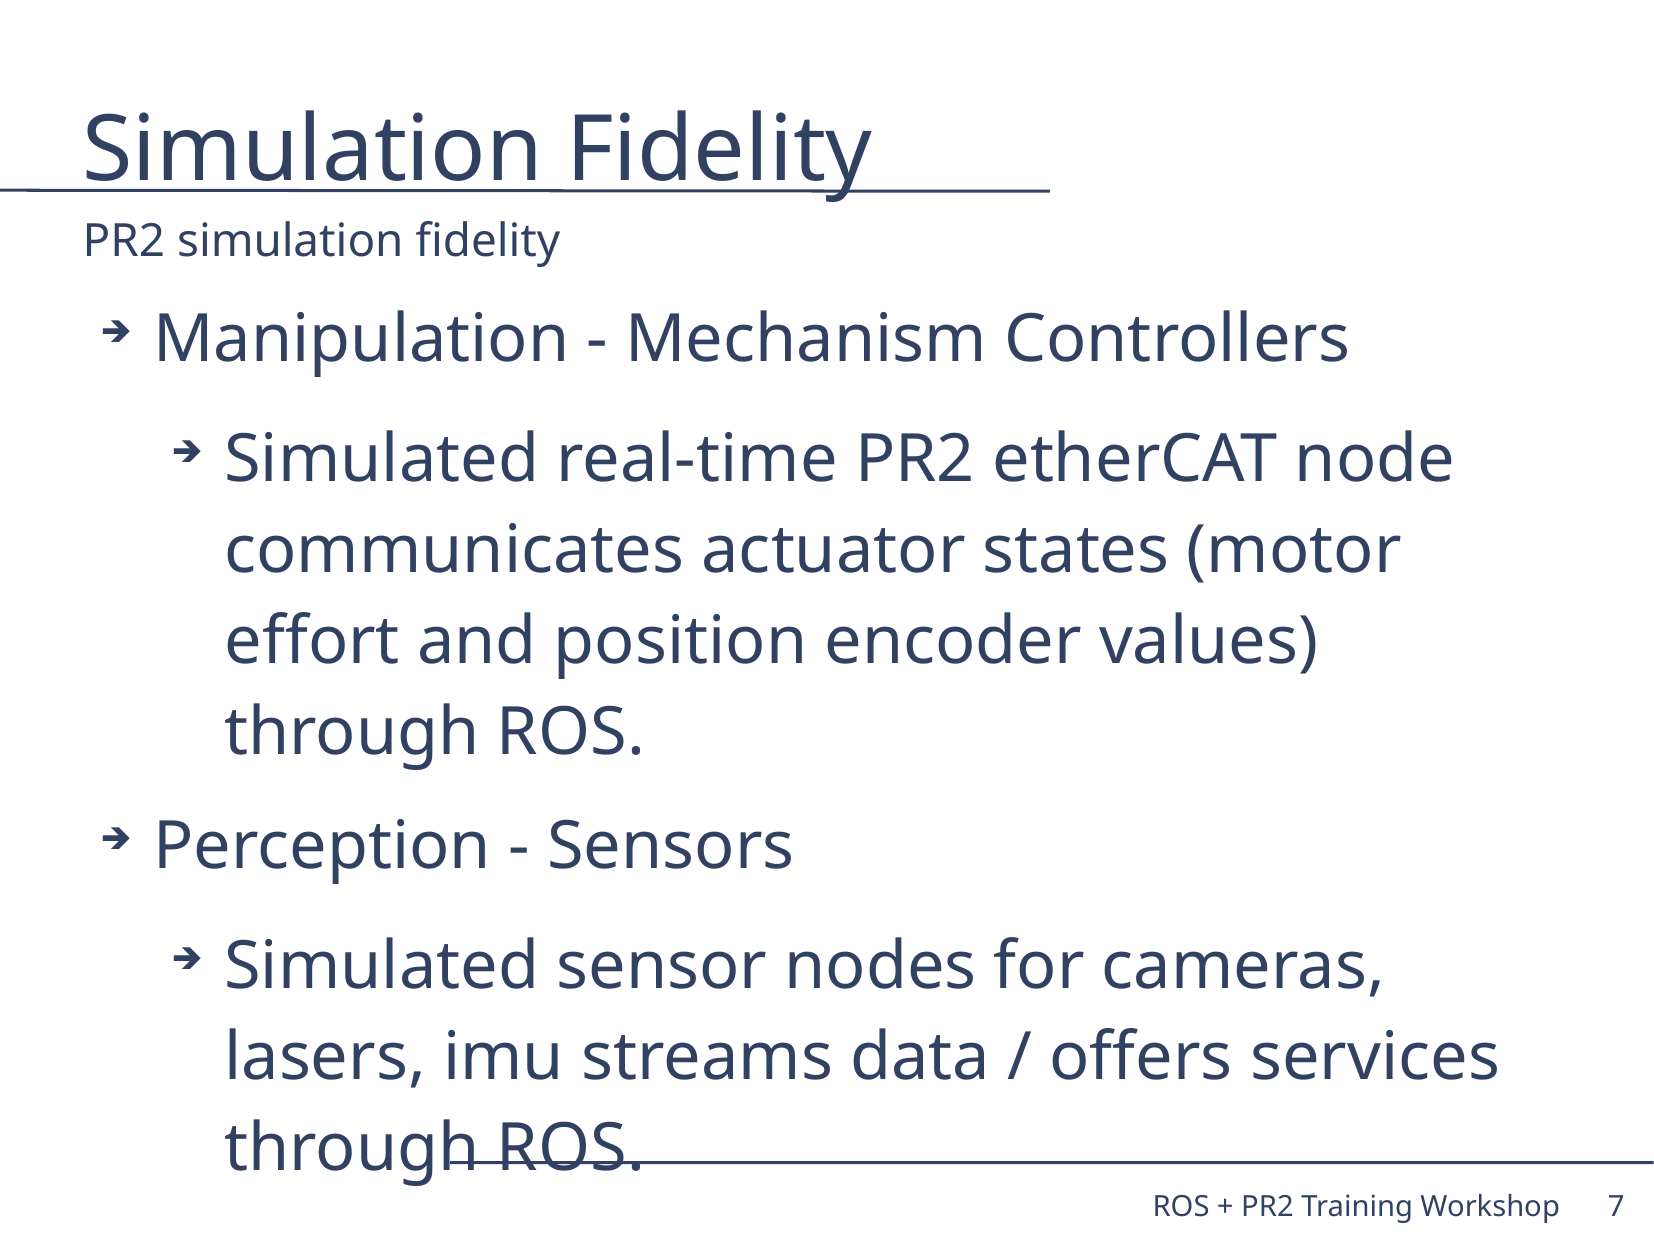

# Simulation Fidelity PR2 simulation fidelity
Manipulation - Mechanism Controllers
Simulated real-time PR2 etherCAT node communicates actuator states (motor effort and position encoder values) through ROS.
Perception - Sensors
Simulated sensor nodes for cameras, lasers, imu streams data / offers services through ROS.